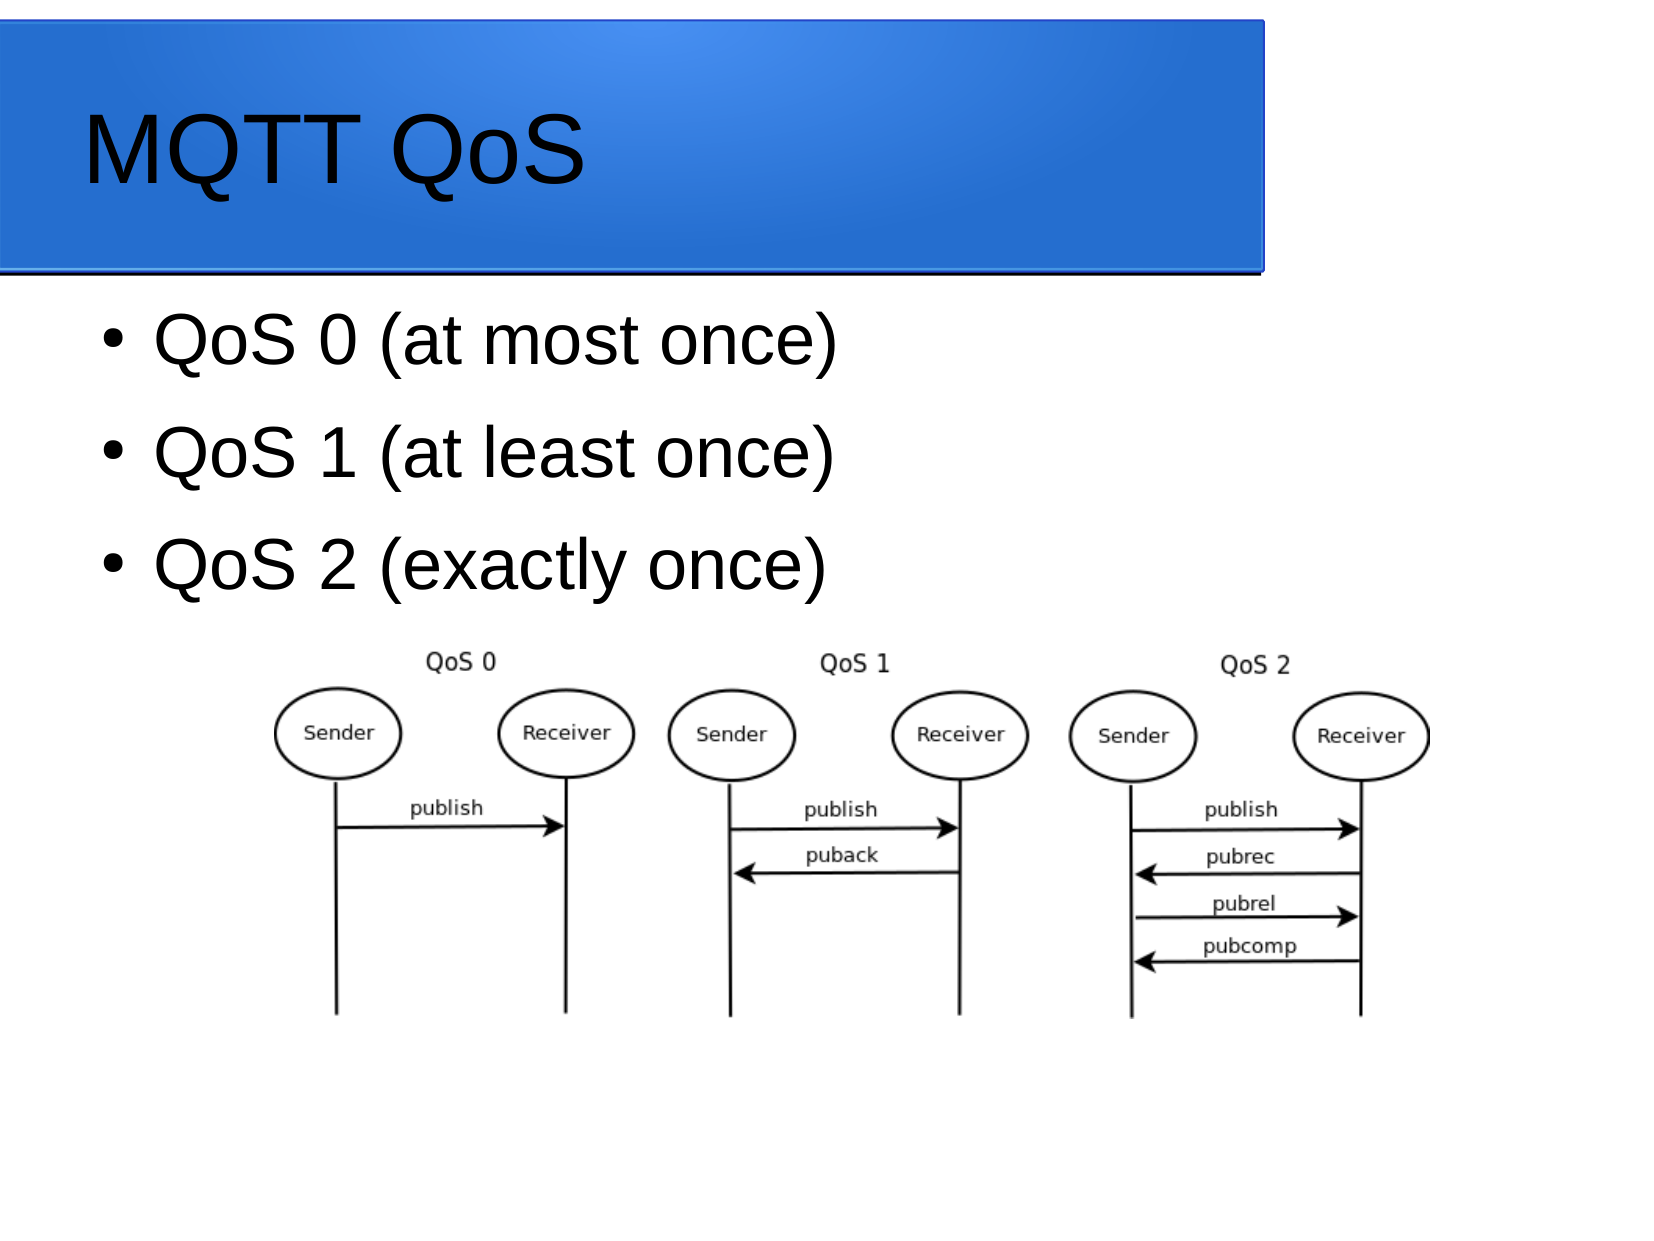

# MQTT QoS
QoS 0 (at most once)
QoS 1 (at least once)
QoS 2 (exactly once)